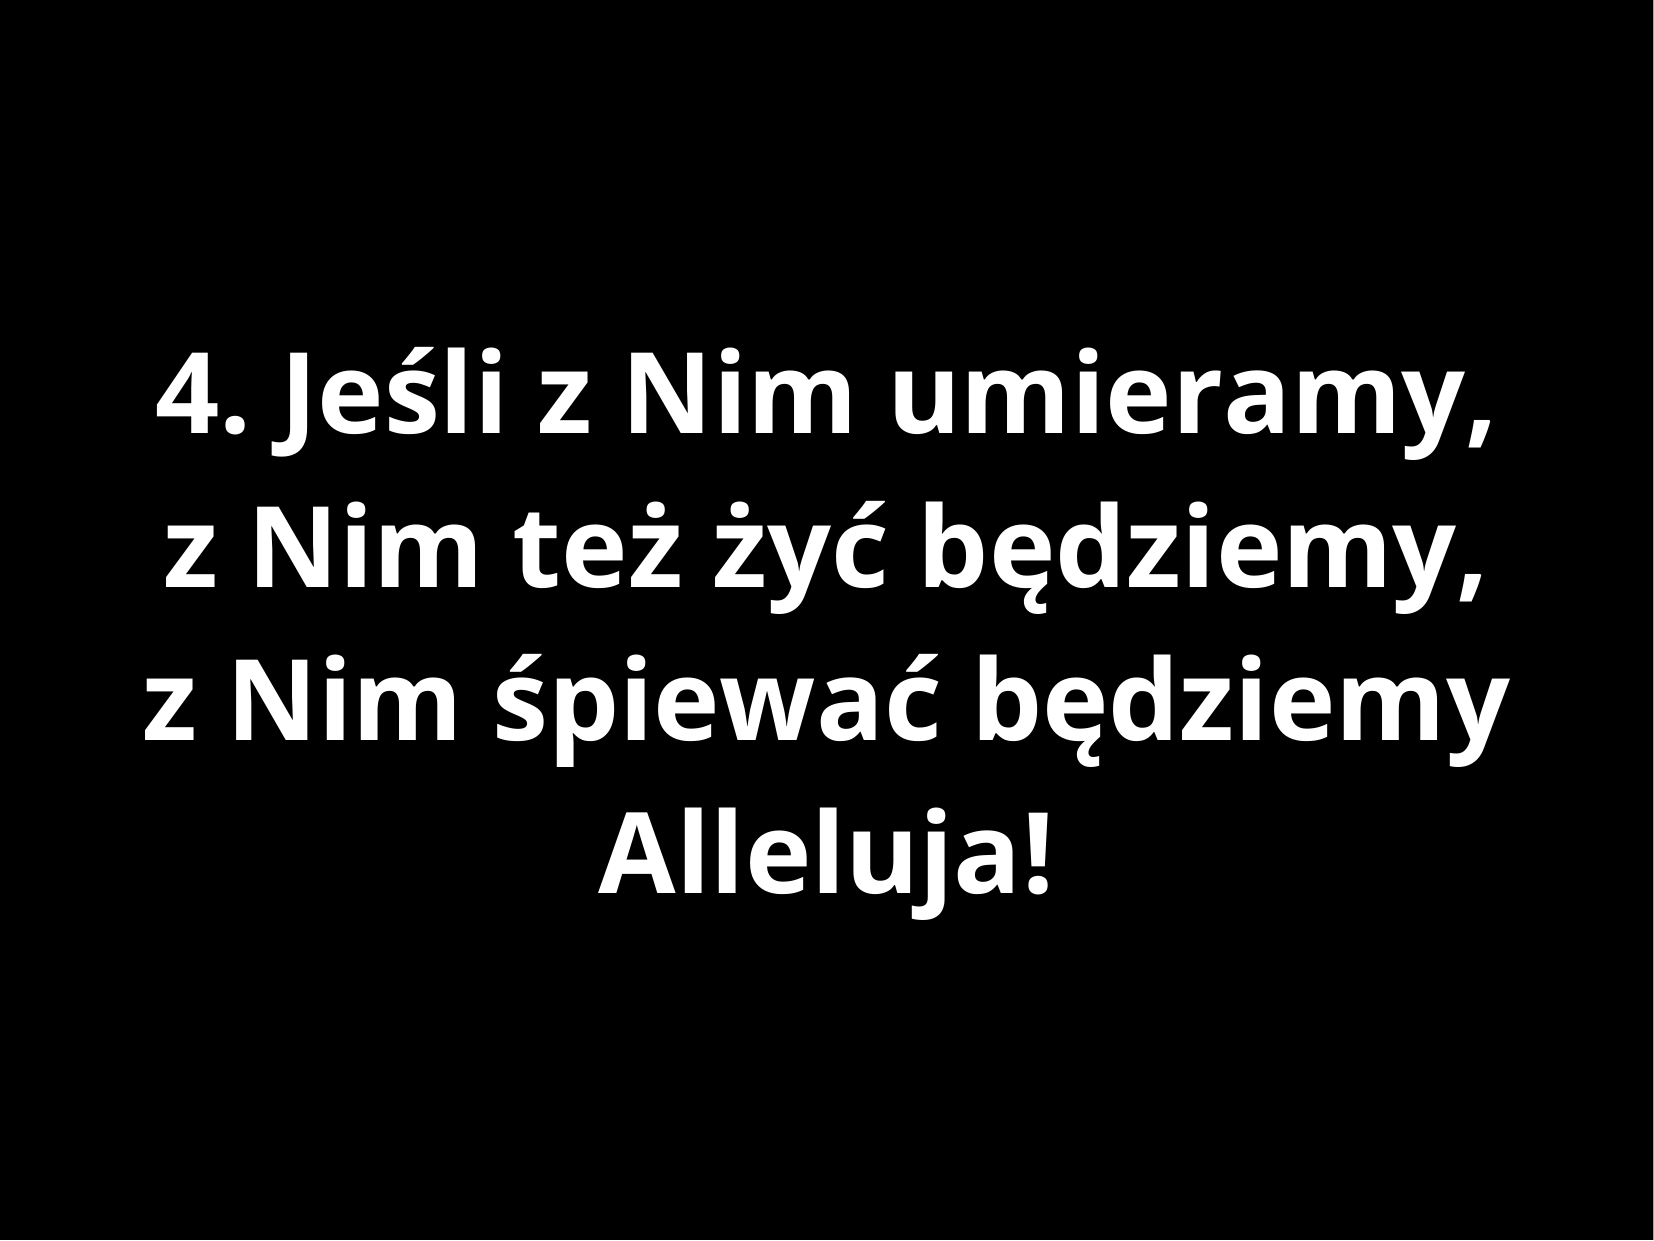

# 4. Jeśli z Nim umieramy, z Nim też żyć będziemy, z Nim śpiewać będziemy Alleluja!